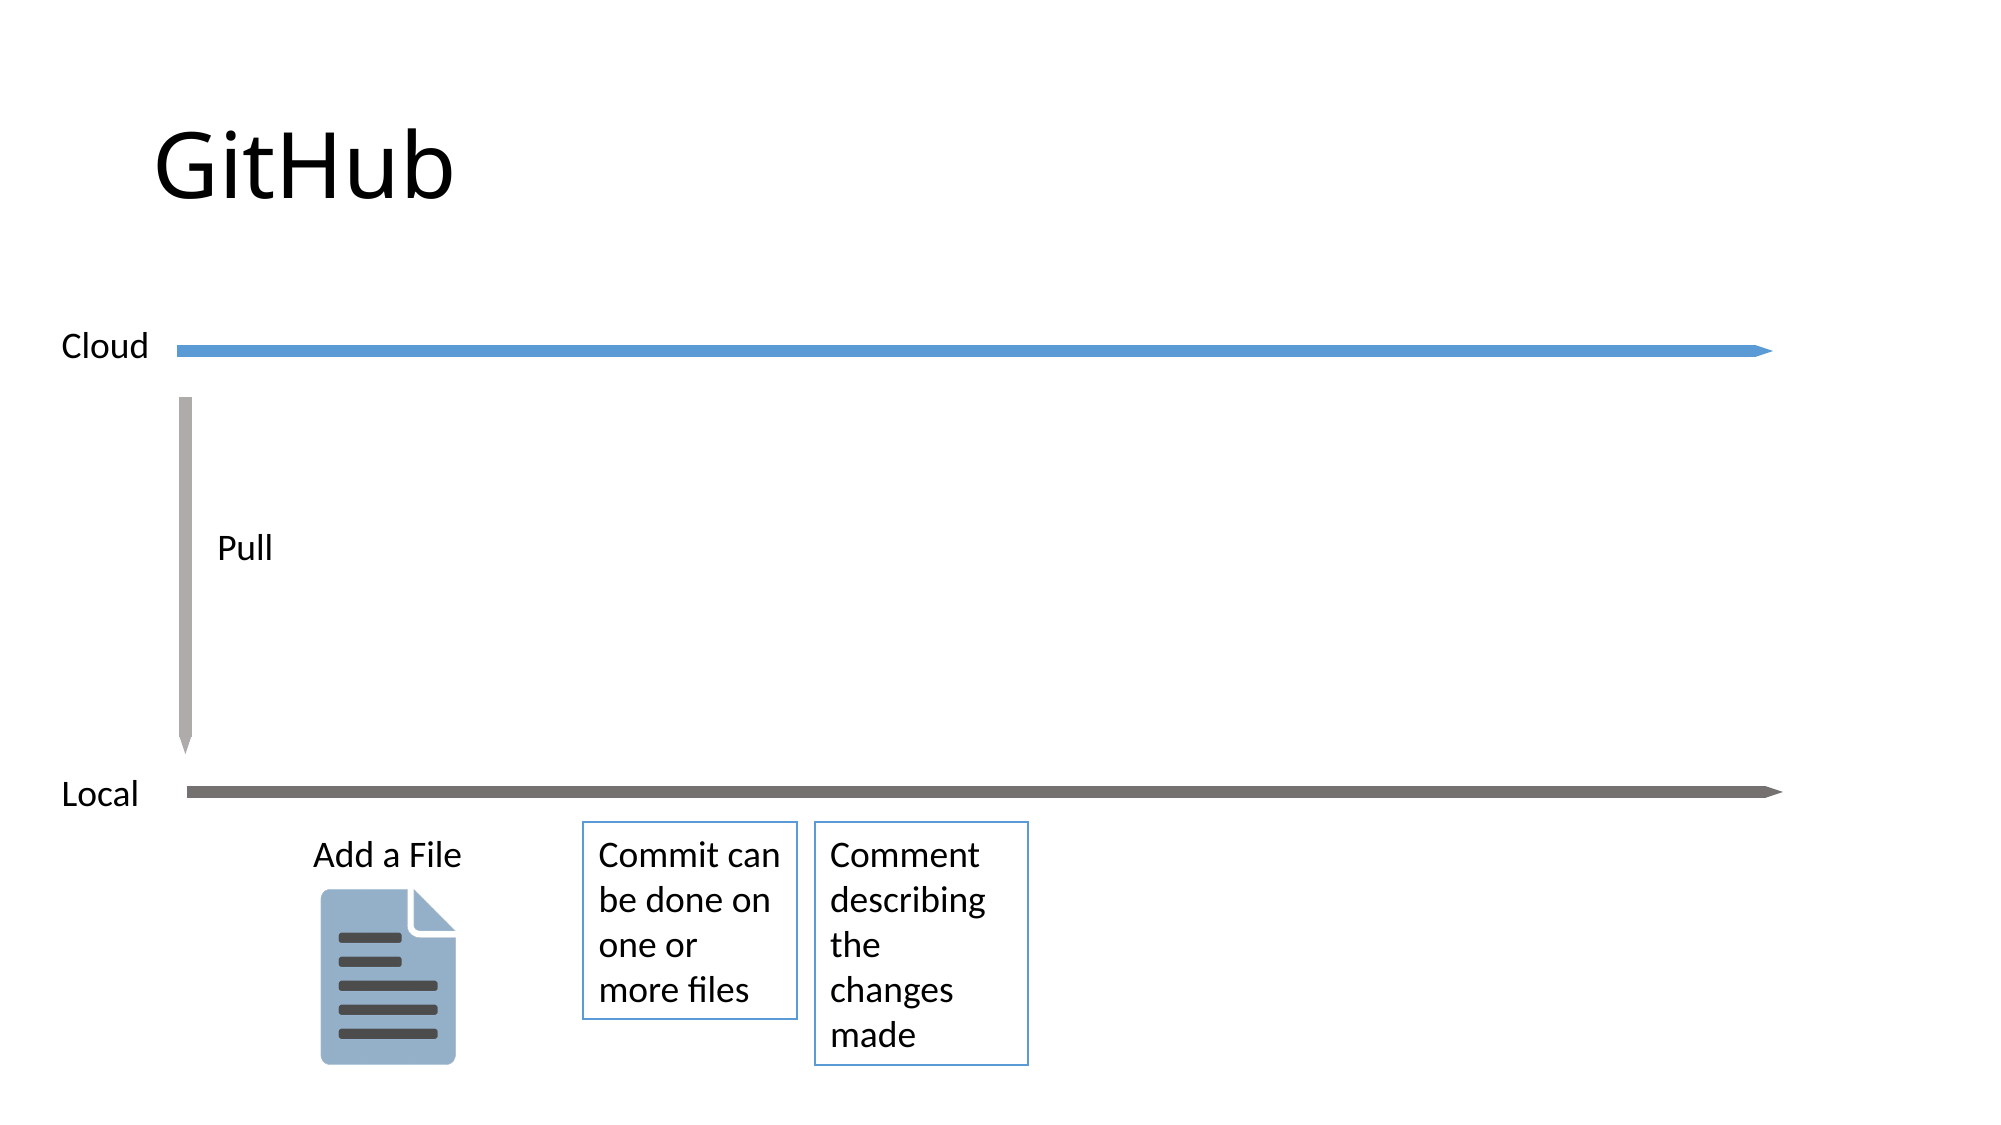

# GitHub
Cloud
Pull
Local
Add a File
Commit can be done on one or more files
Comment describing the changes made